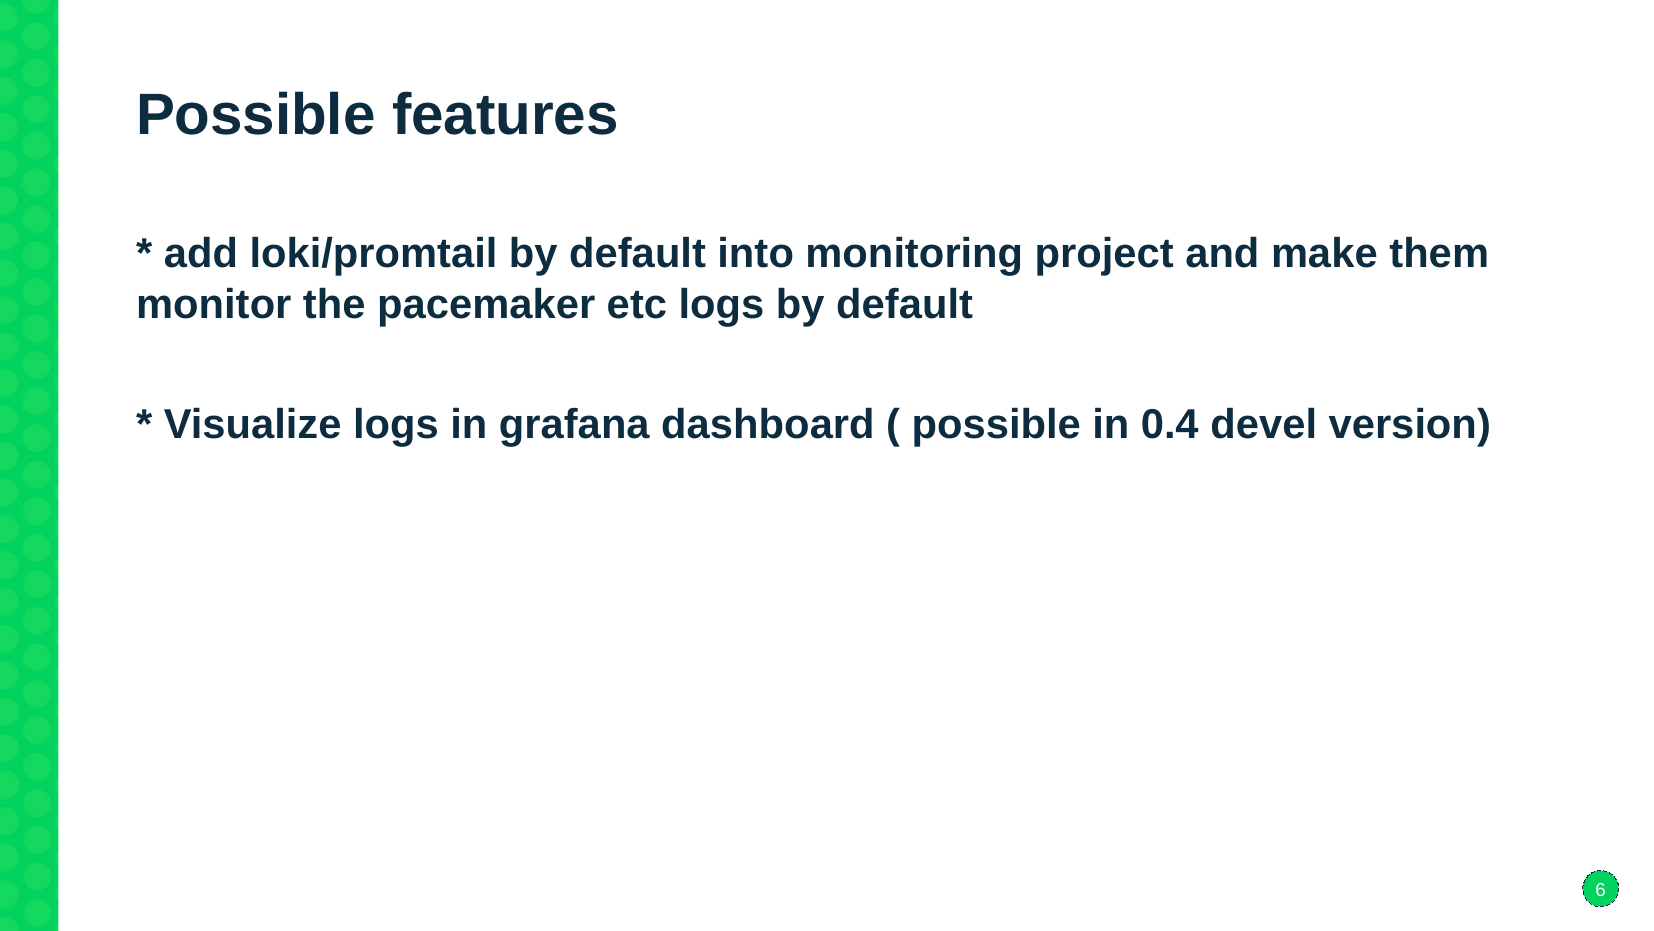

# Possible features
* add loki/promtail by default into monitoring project and make them monitor the pacemaker etc logs by default
* Visualize logs in grafana dashboard ( possible in 0.4 devel version)
6